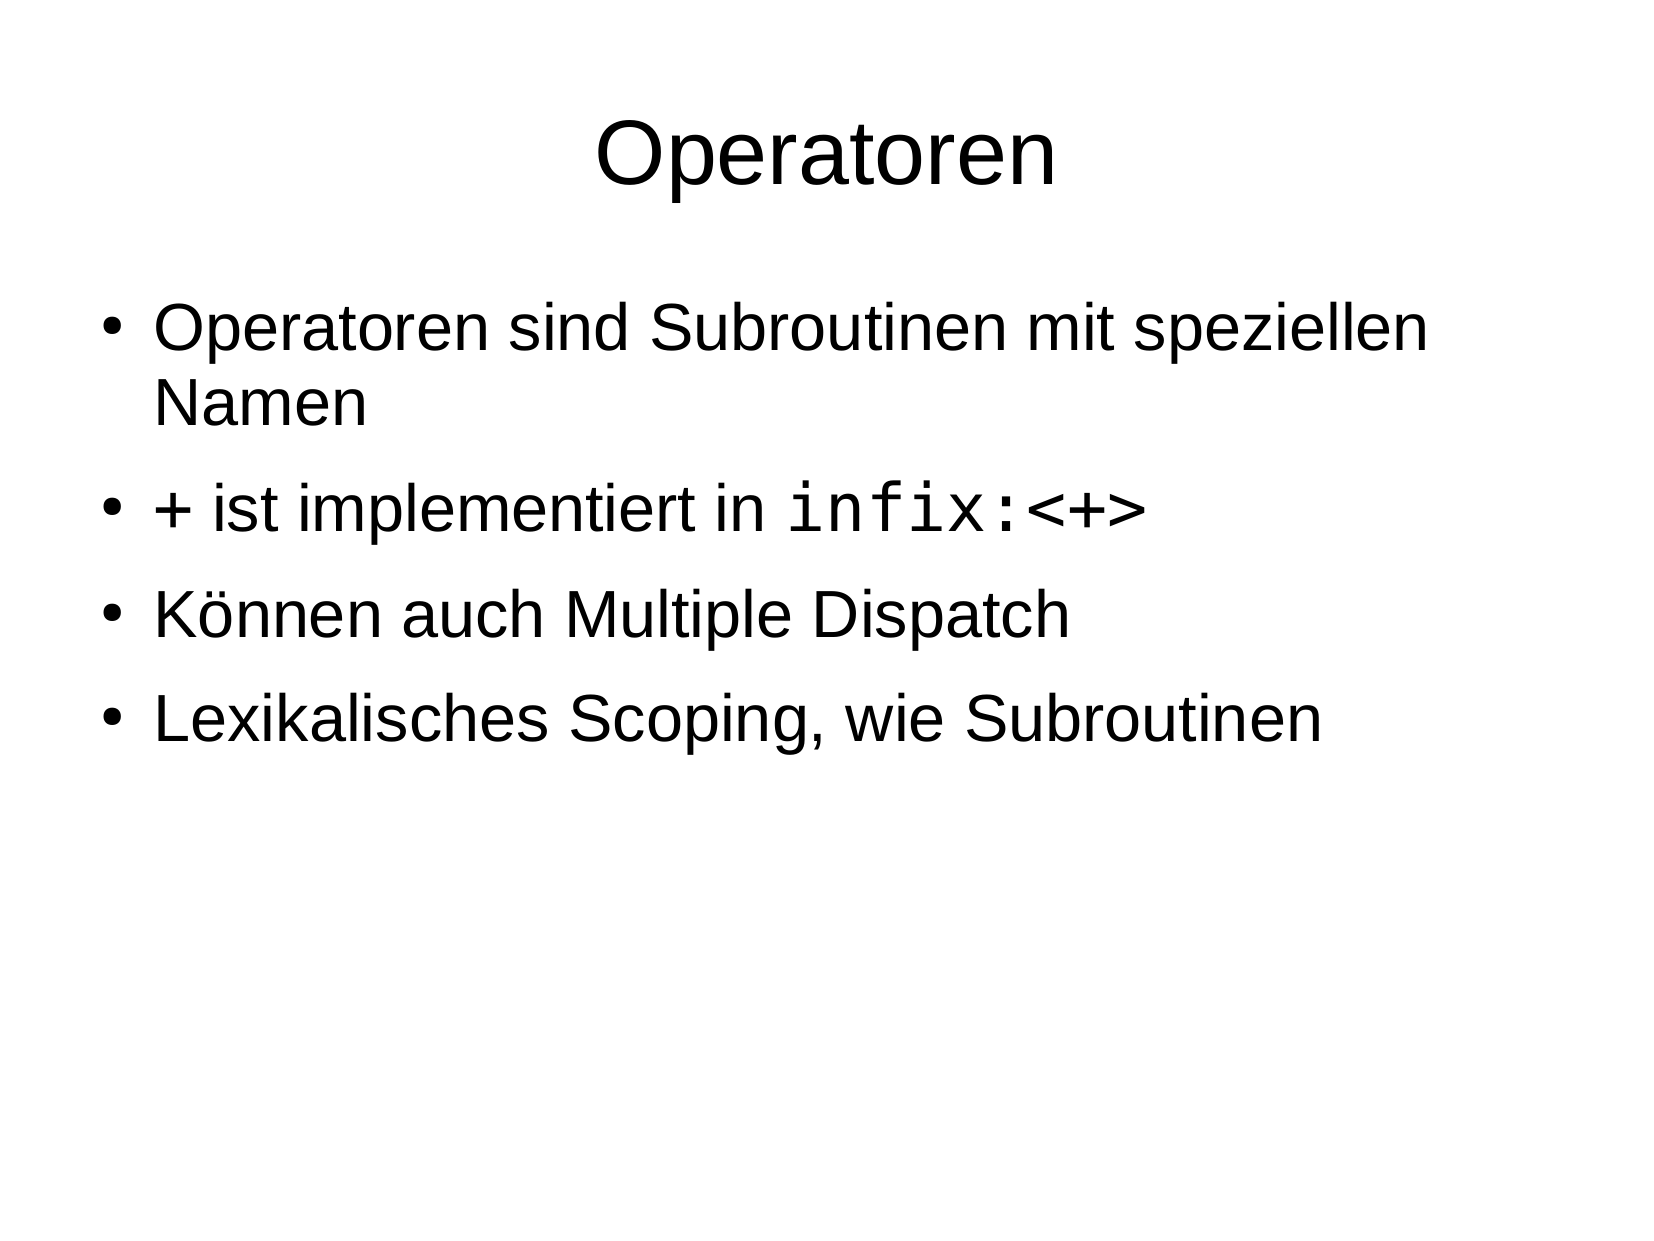

# Operatoren
Operatoren sind Subroutinen mit speziellen Namen
+ ist implementiert in infix:<+>
Können auch Multiple Dispatch
Lexikalisches Scoping, wie Subroutinen